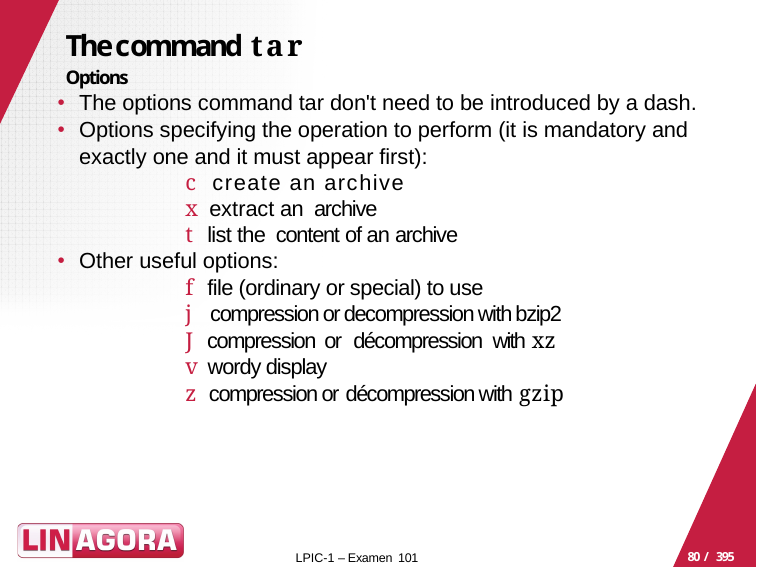

The command tar
Options
The options command tar don't need to be introduced by a dash.
Options specifying the operation to perform (it is mandatory and exactly one and it must appear first):
c create an archive
x extract an archive
t list the content of an archive
Other useful options:
f file (ordinary or special) to use
j compression or decompression with bzip2
J compression or décompression with xz
v wordy display
z compression or décompression with gzip
LPIC-1 – Examen 101